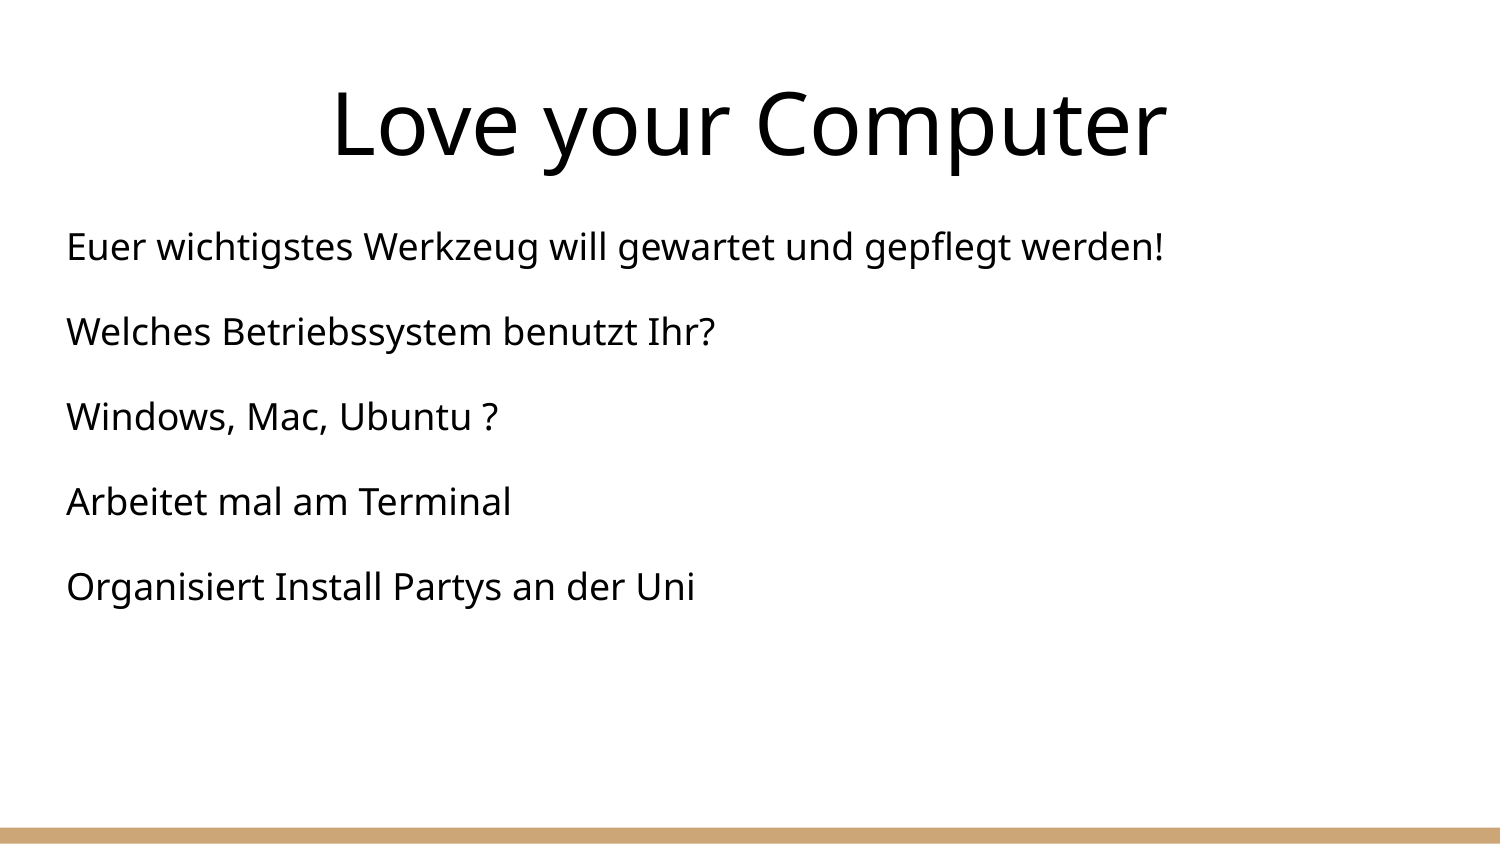

# Love your Computer
Euer wichtigstes Werkzeug will gewartet und gepflegt werden!
Welches Betriebssystem benutzt Ihr?
Windows, Mac, Ubuntu ?
Arbeitet mal am Terminal
Organisiert Install Partys an der Uni